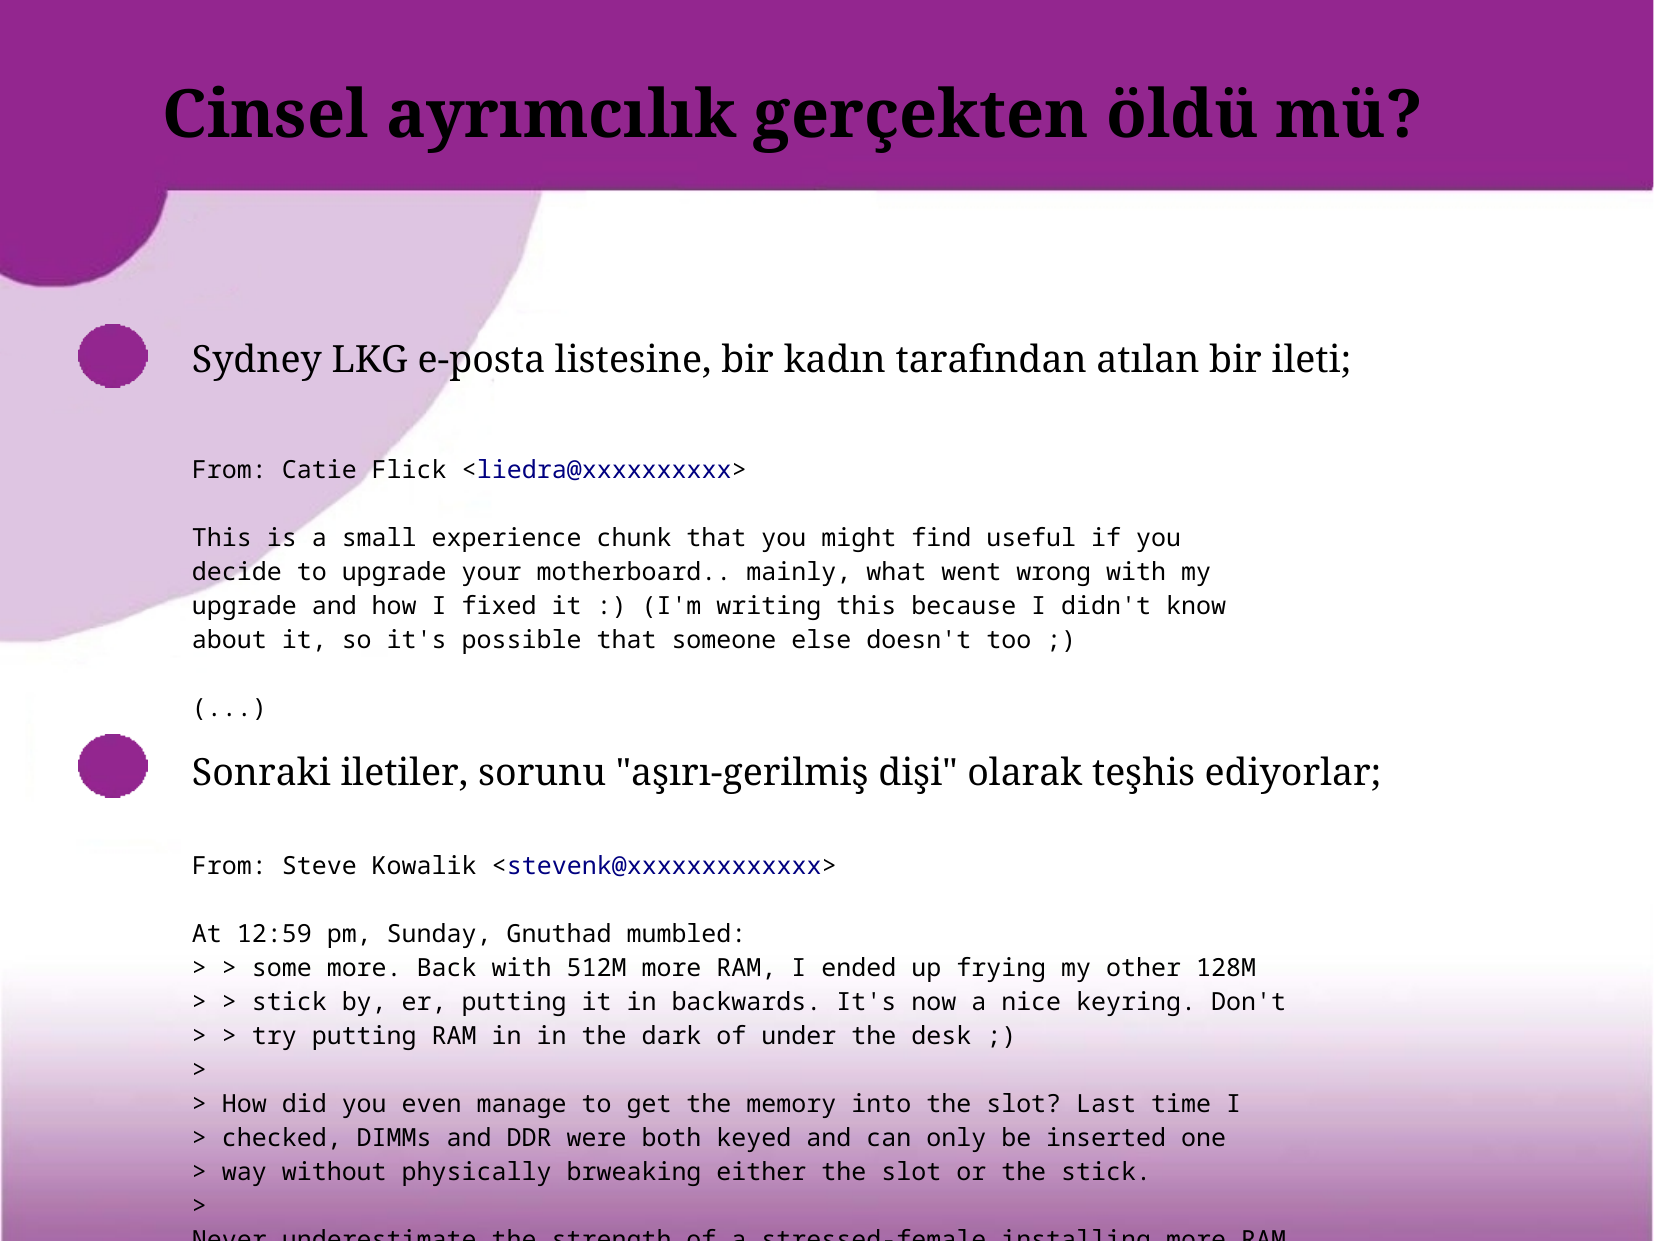

Cinsel ayrımcılık gerçekten öldü mü?
Sydney LKG e-posta listesine, bir kadın tarafından atılan bir ileti;
From: Catie Flick <liedra@xxxxxxxxxx>
This is a small experience chunk that you might find useful if you
decide to upgrade your motherboard.. mainly, what went wrong with my
upgrade and how I fixed it :) (I'm writing this because I didn't know
about it, so it's possible that someone else doesn't too ;)
(...)
Sonraki iletiler, sorunu "aşırı-gerilmiş dişi" olarak teşhis ediyorlar;
From: Steve Kowalik <stevenk@xxxxxxxxxxxxx>
At 12:59 pm, Sunday, Gnuthad mumbled:
> > some more. Back with 512M more RAM, I ended up frying my other 128M
> > stick by, er, putting it in backwards. It's now a nice keyring. Don't
> > try putting RAM in in the dark of under the desk ;)
>
> How did you even manage to get the memory into the slot? Last time I
> checked, DIMMs and DDR were both keyed and can only be inserted one
> way without physically brweaking either the slot or the stick.
>
Never underestimate the strength of a stressed-female installing more RAM.